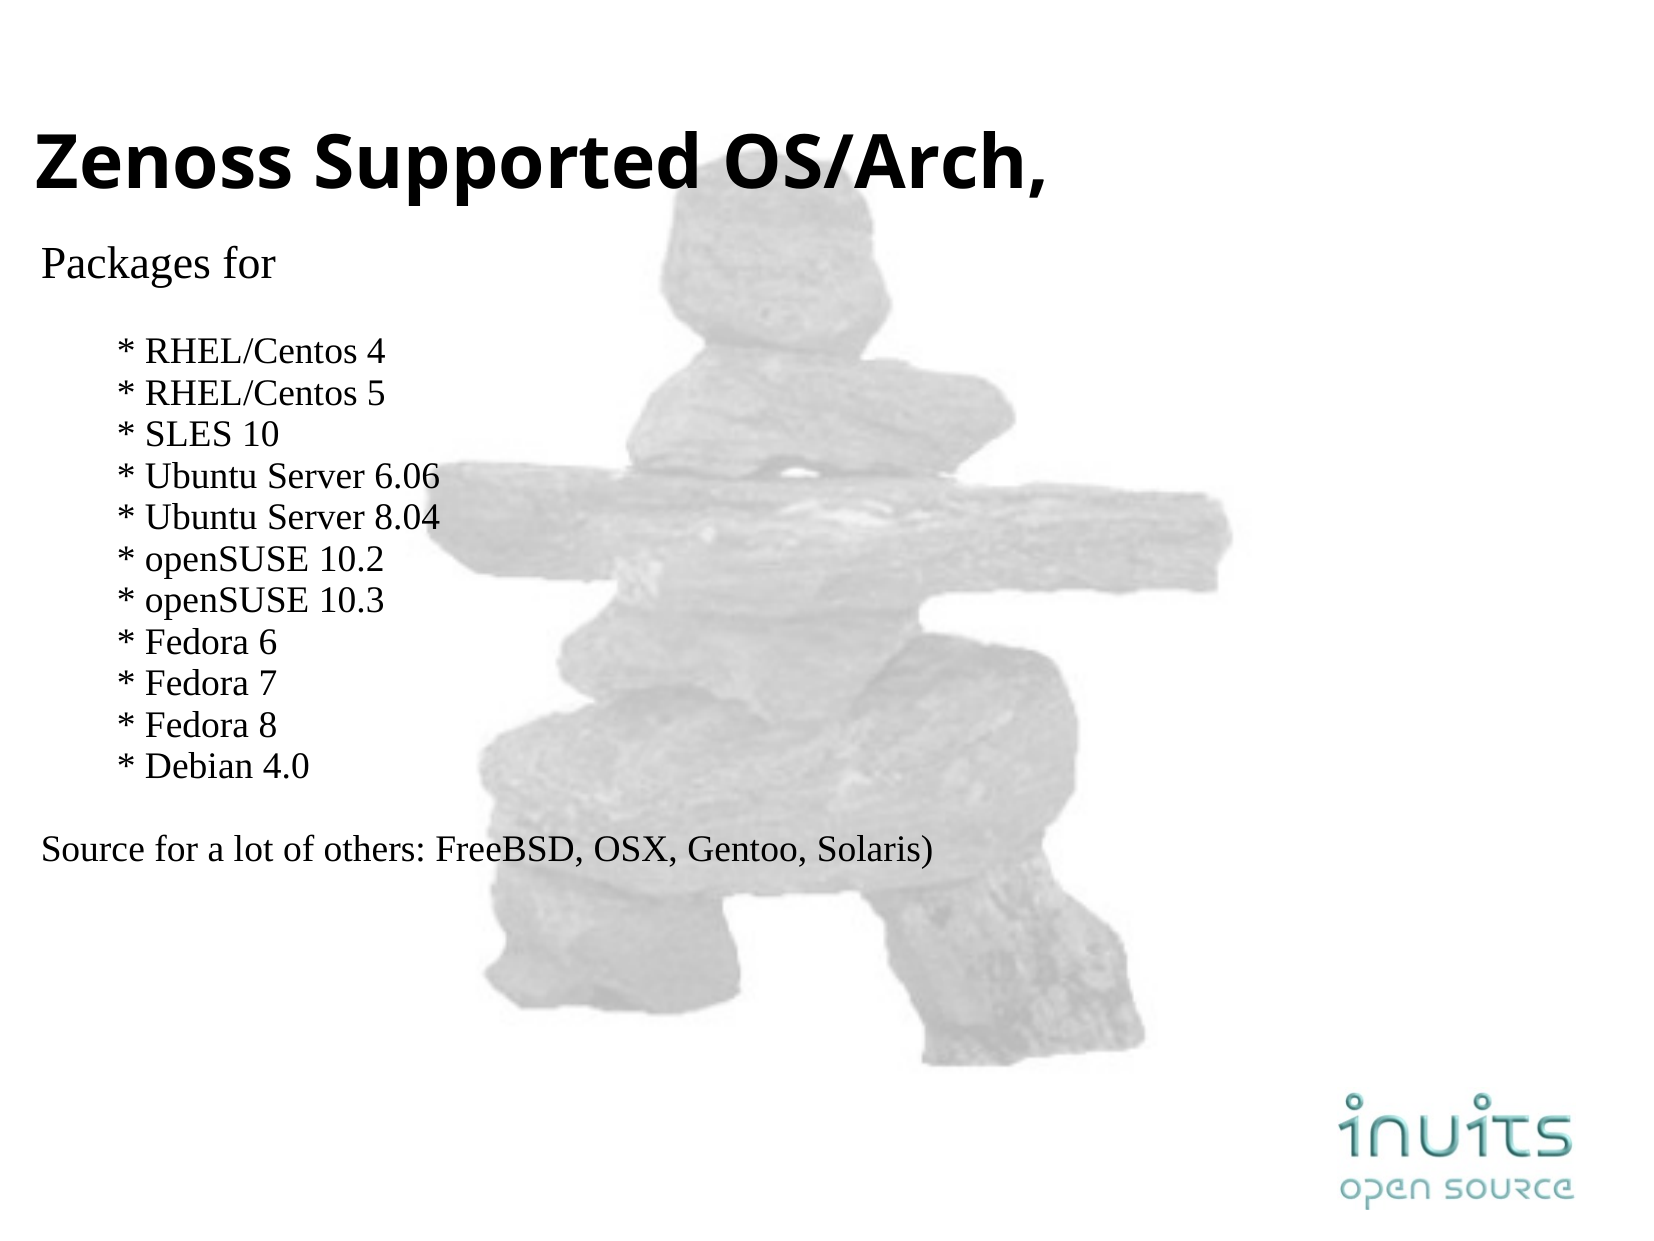

# Zenoss Supported OS/Arch,
Packages for
 * RHEL/Centos 4
 * RHEL/Centos 5
 * SLES 10
 * Ubuntu Server 6.06
 * Ubuntu Server 8.04
 * openSUSE 10.2
 * openSUSE 10.3
 * Fedora 6
 * Fedora 7
 * Fedora 8
 * Debian 4.0
Source for a lot of others: FreeBSD, OSX, Gentoo, Solaris)
44